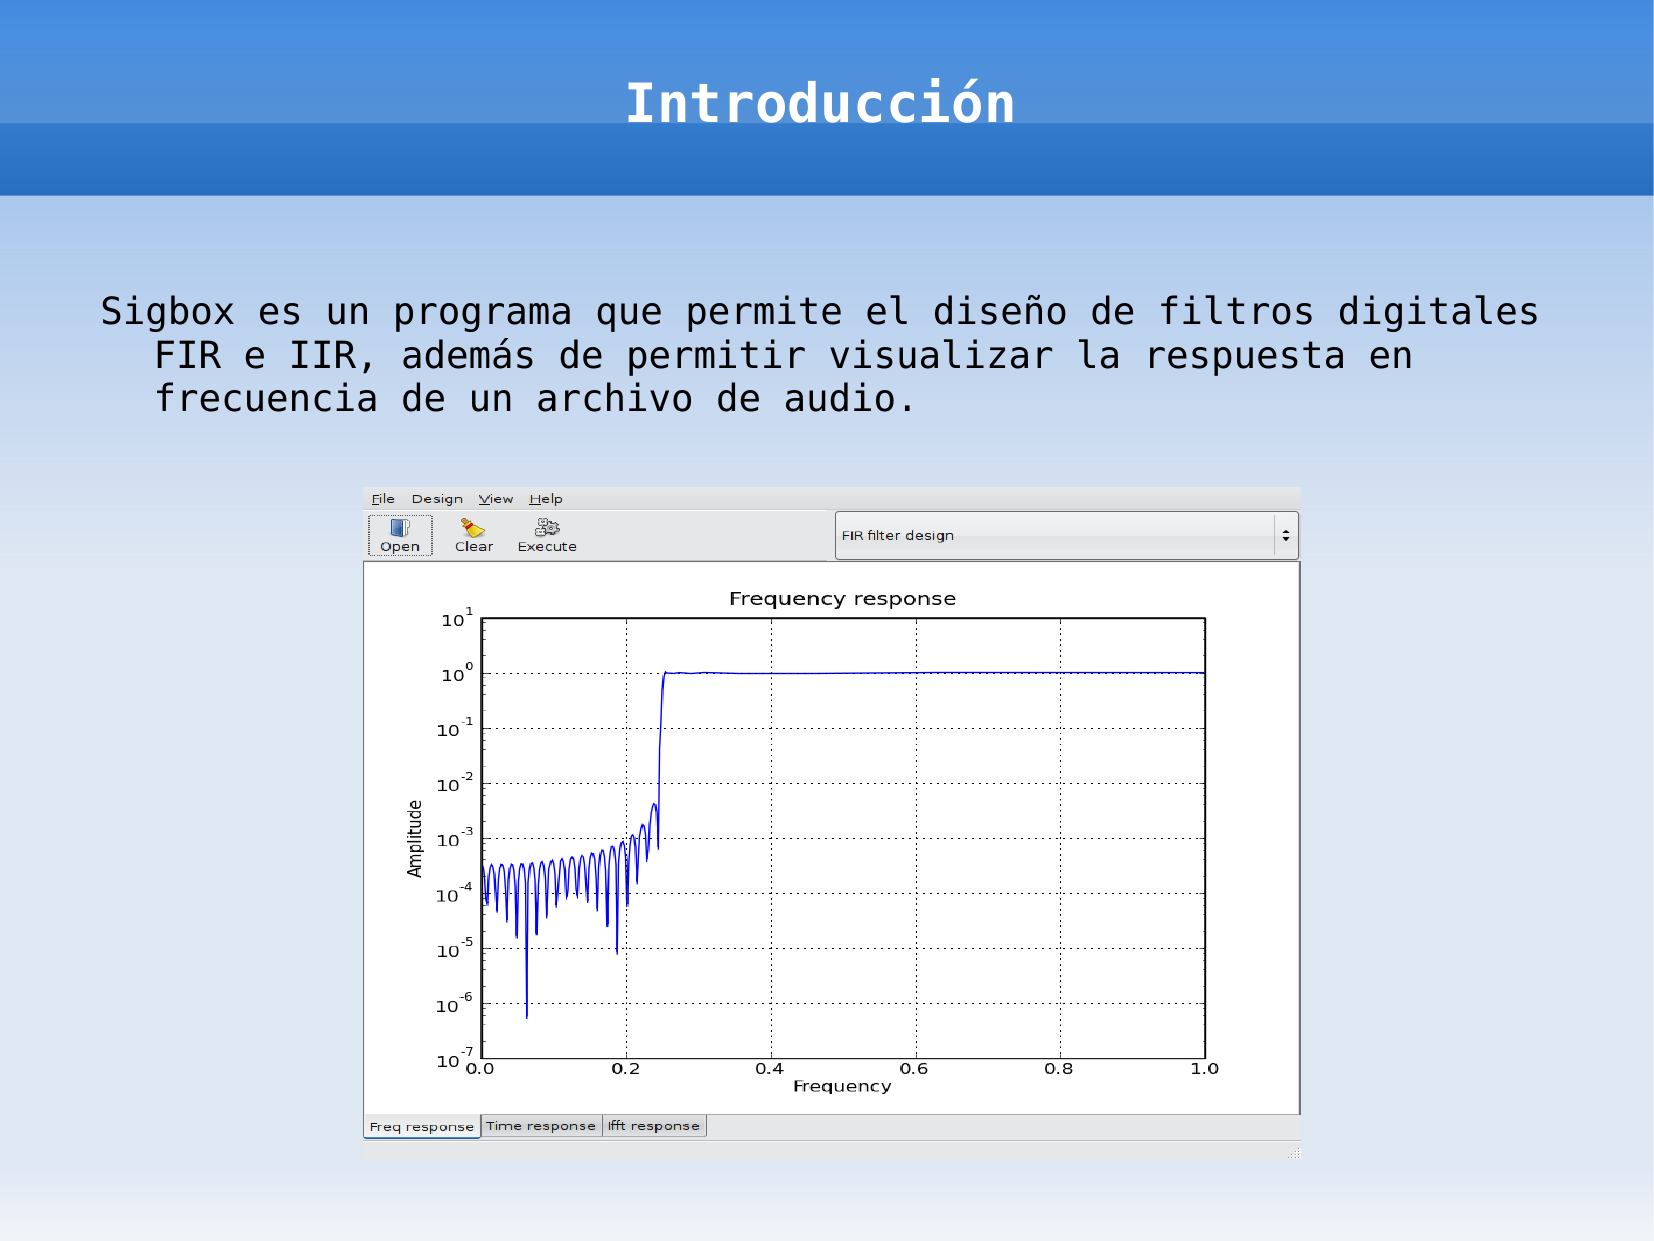

# Introducción
Sigbox es un programa que permite el diseño de filtros digitales FIR e IIR, además de permitir visualizar la respuesta en frecuencia de un archivo de audio.